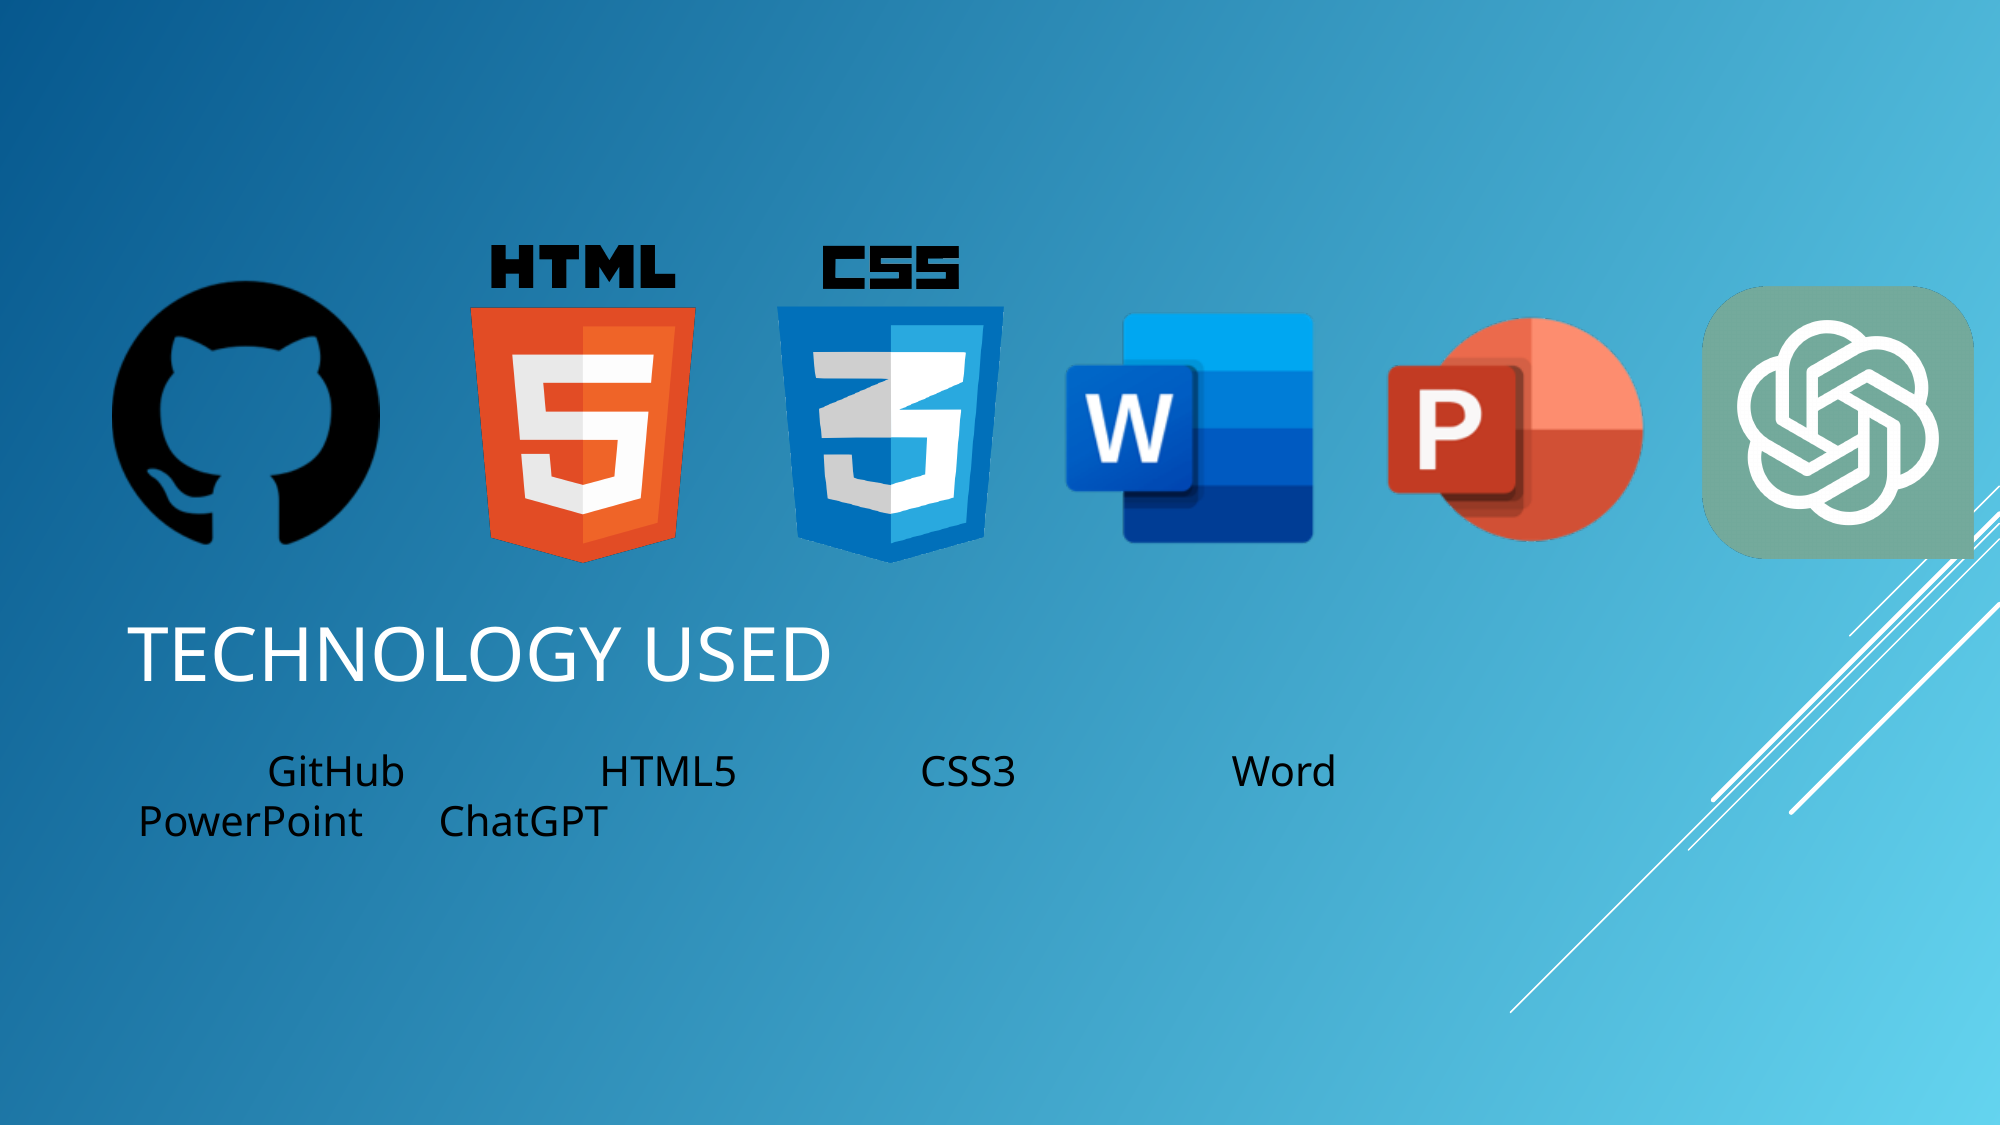

# Technology used
 GitHub HTML5 CSS3 Word PowerPoint ChatGPT